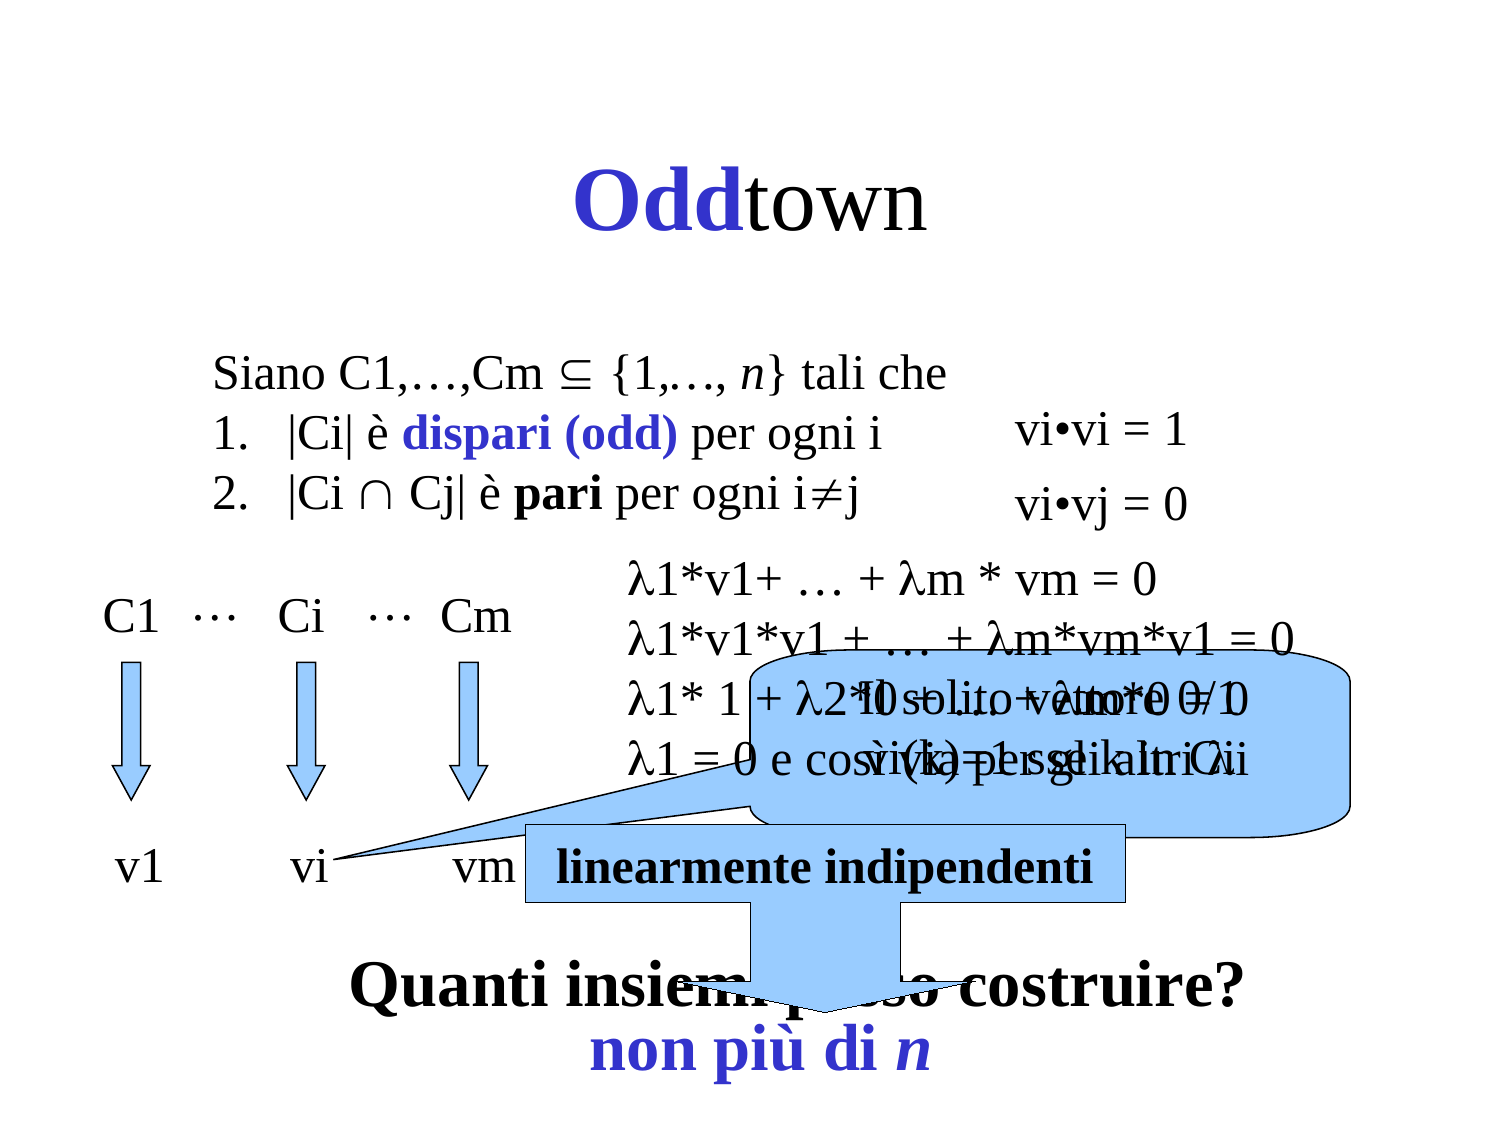

# Oddtown
Siano C1,…,Cm  {1,…, n} tali che
|Ci| è dispari (odd) per ogni i
|Ci  Cj| è pari per ogni ij
Quanti insiemi posso costruire?
vi•vi = 1
vi•vj = 0
1*v1+ … + m * vm = 0
1*v1*v1 + … + m*vm*v1 = 0
1* 1 + 2*0 + … + m*0 = 0
1 = 0 e così via per gli altri i
…
…
C1
Ci
Cm
v1
vi
vm
Il solito vettore 0/1
vi(k)=1 sse k in Ci
linearmente indipendenti
non più di n